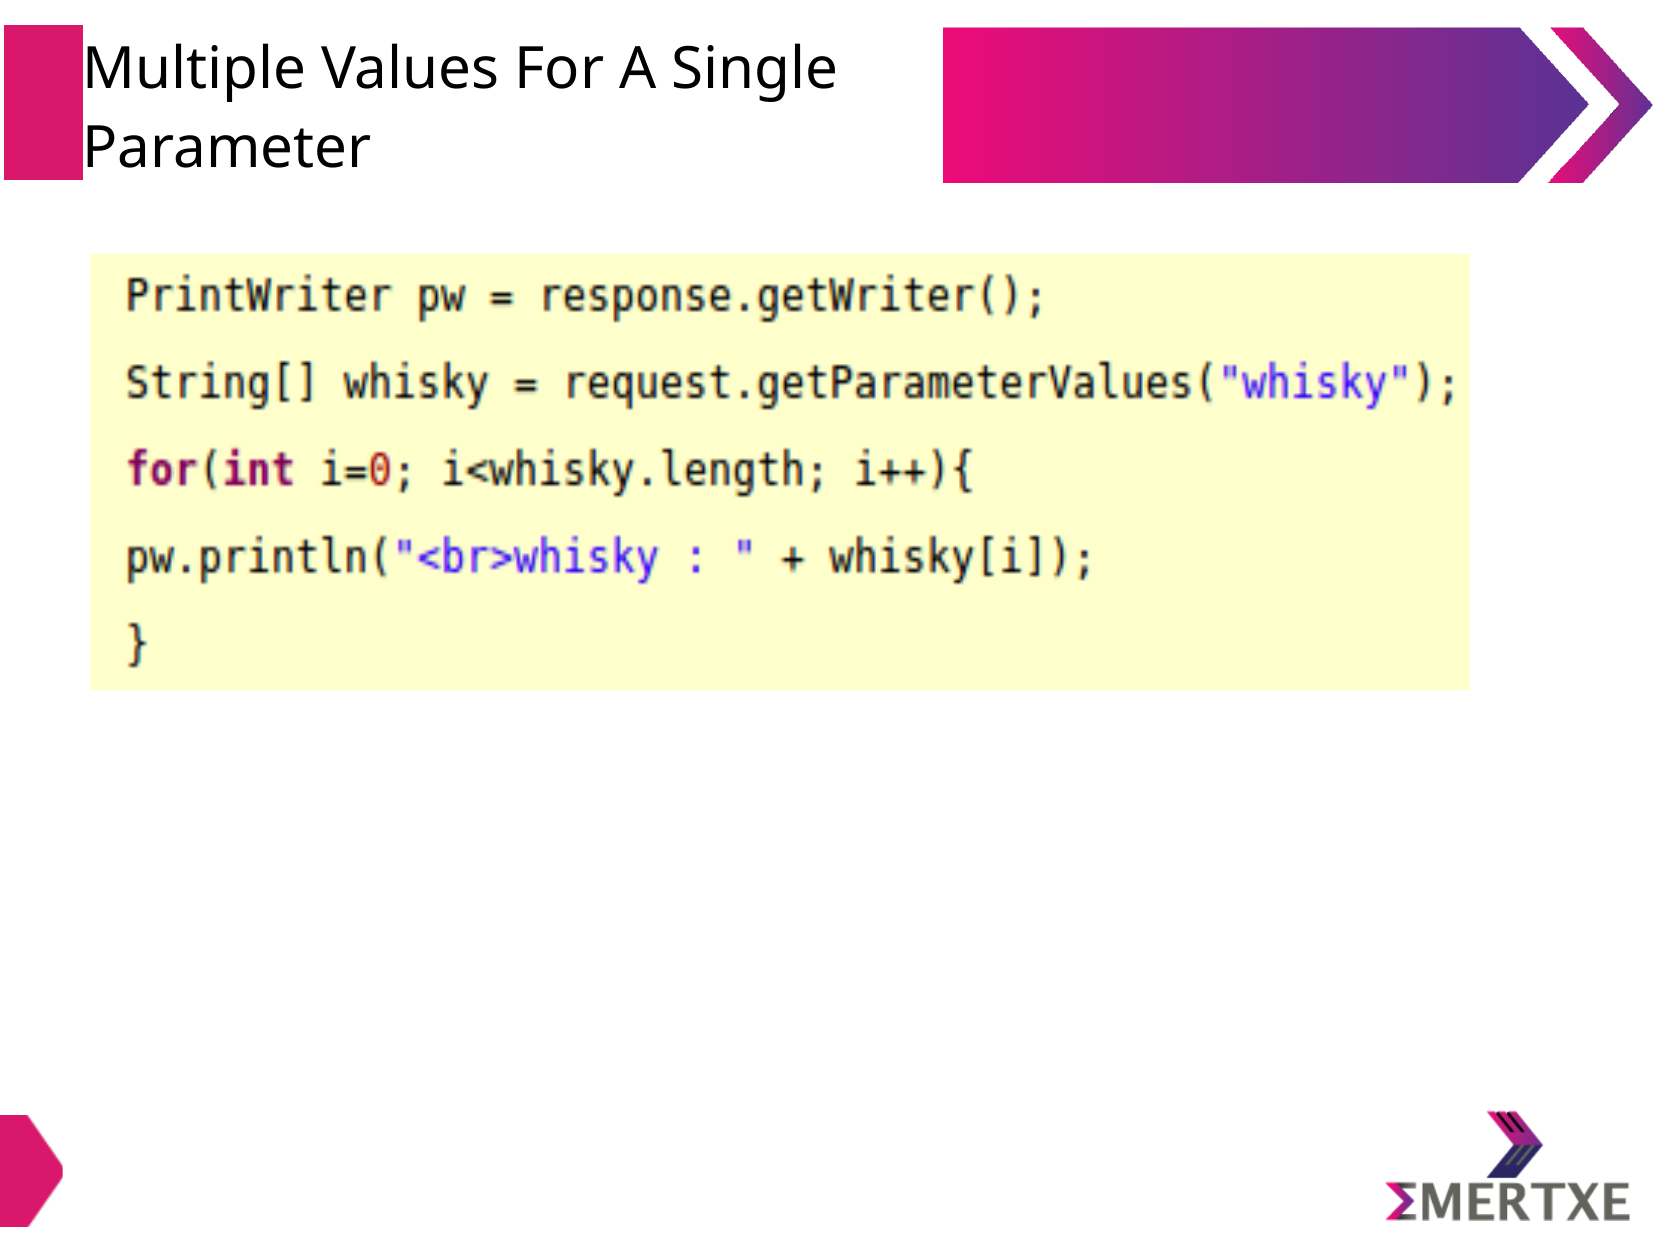

# Multiple Values For A Single Parameter